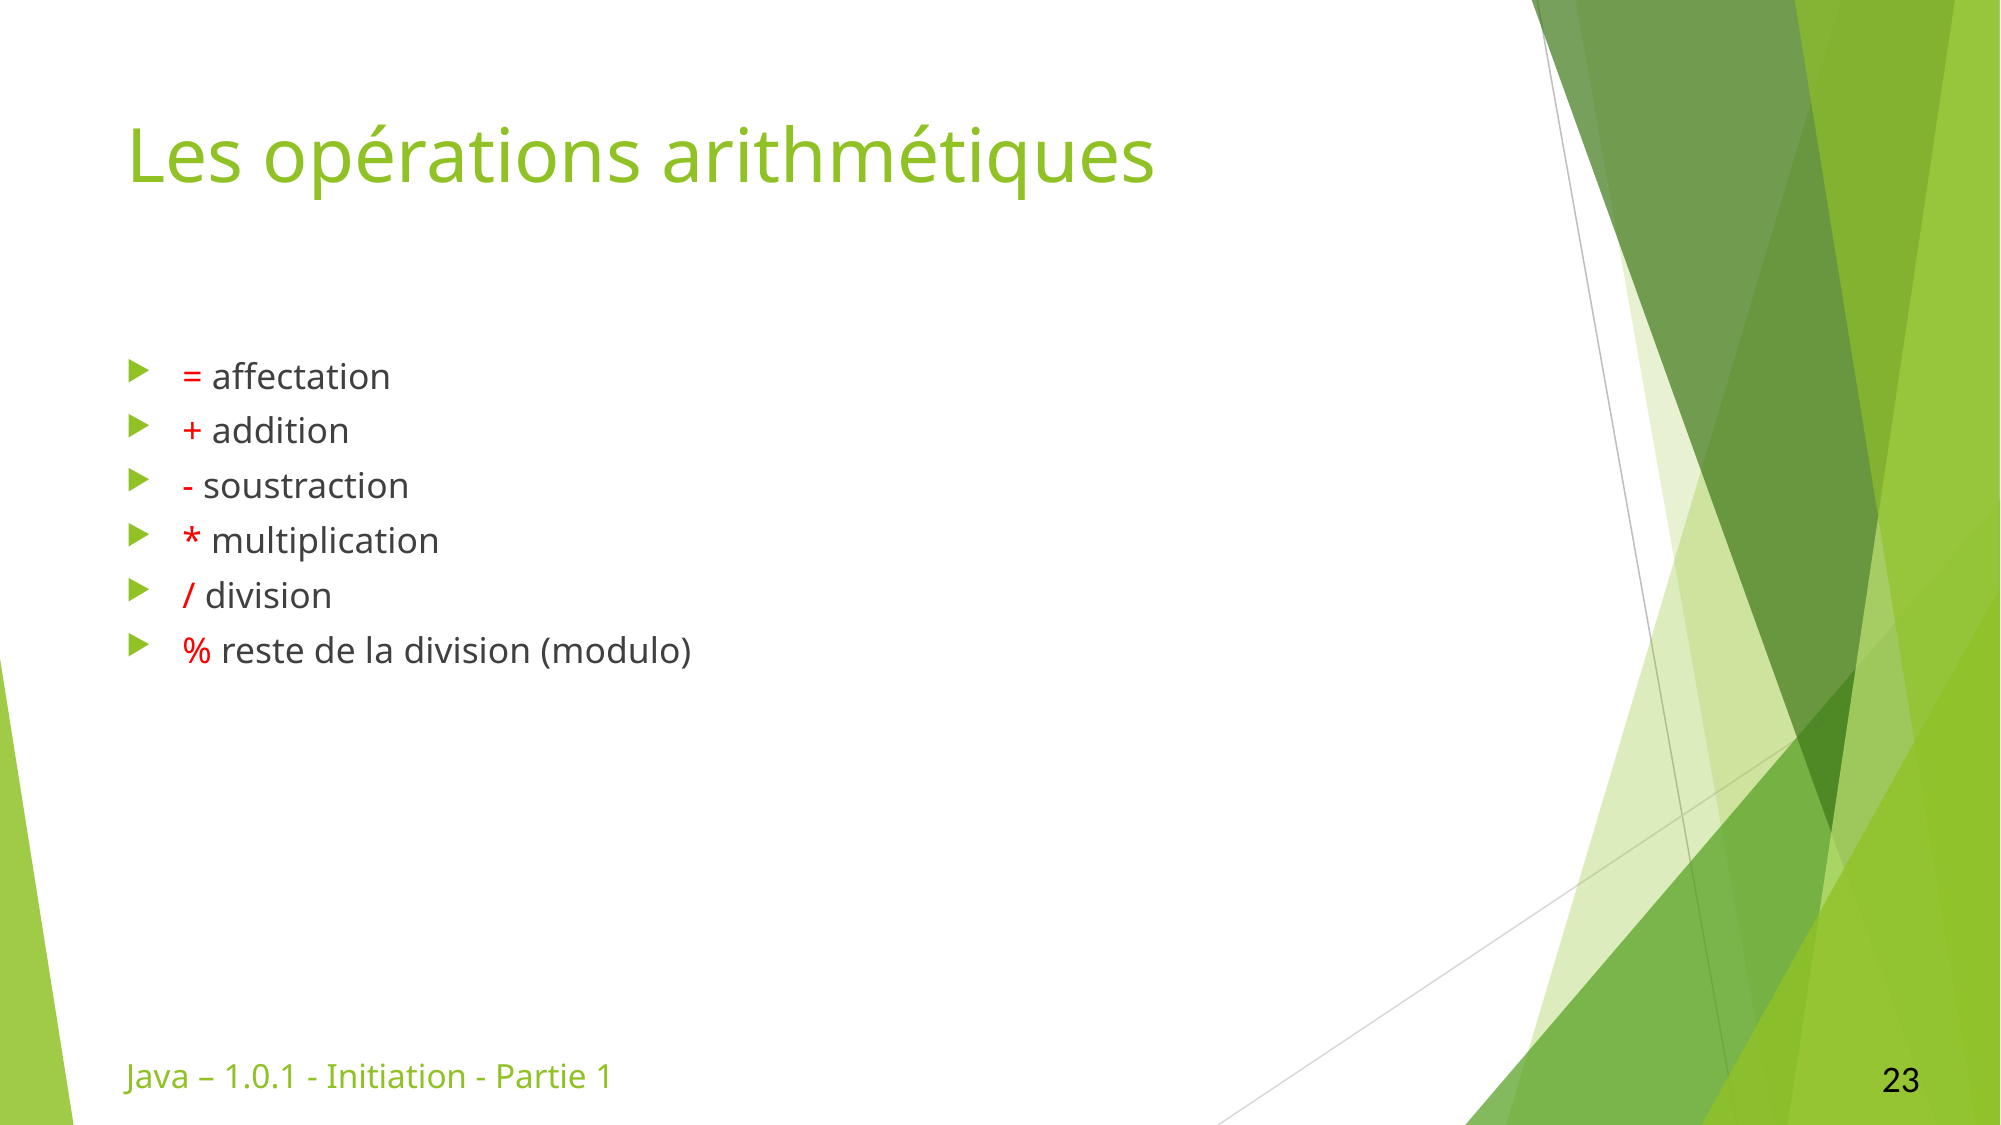

# Les opérations arithmétiques
= affectation
+ addition
- soustraction
* multiplication
/ division
% reste de la division (modulo)
Java – 1.0.1 - Initiation - Partie 1